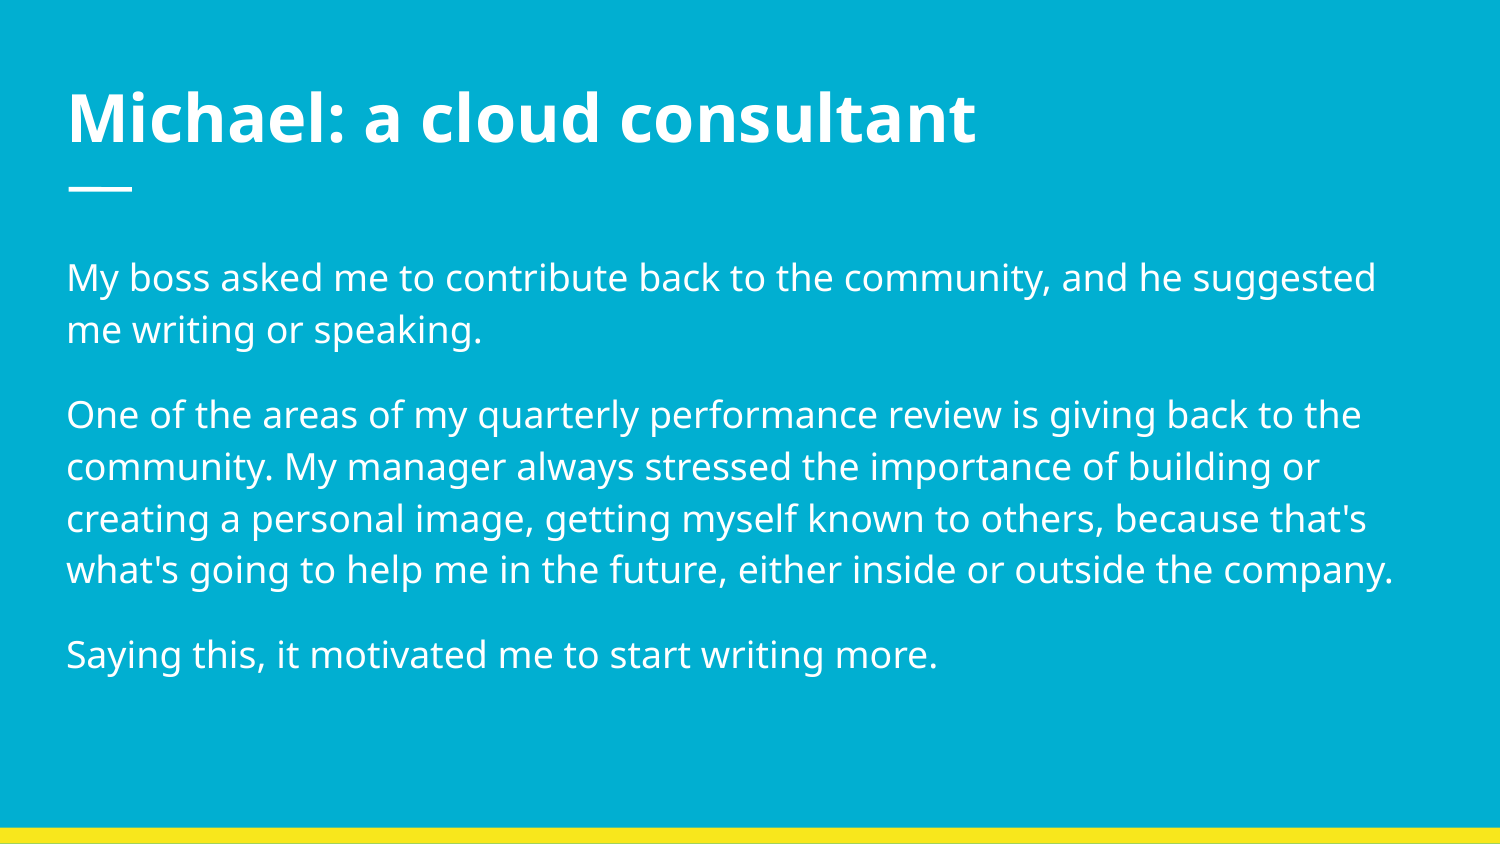

# Michael: a cloud consultant
My boss asked me to contribute back to the community, and he suggested me writing or speaking.
One of the areas of my quarterly performance review is giving back to the community. My manager always stressed the importance of building or creating a personal image, getting myself known to others, because that's what's going to help me in the future, either inside or outside the company.
Saying this, it motivated me to start writing more.